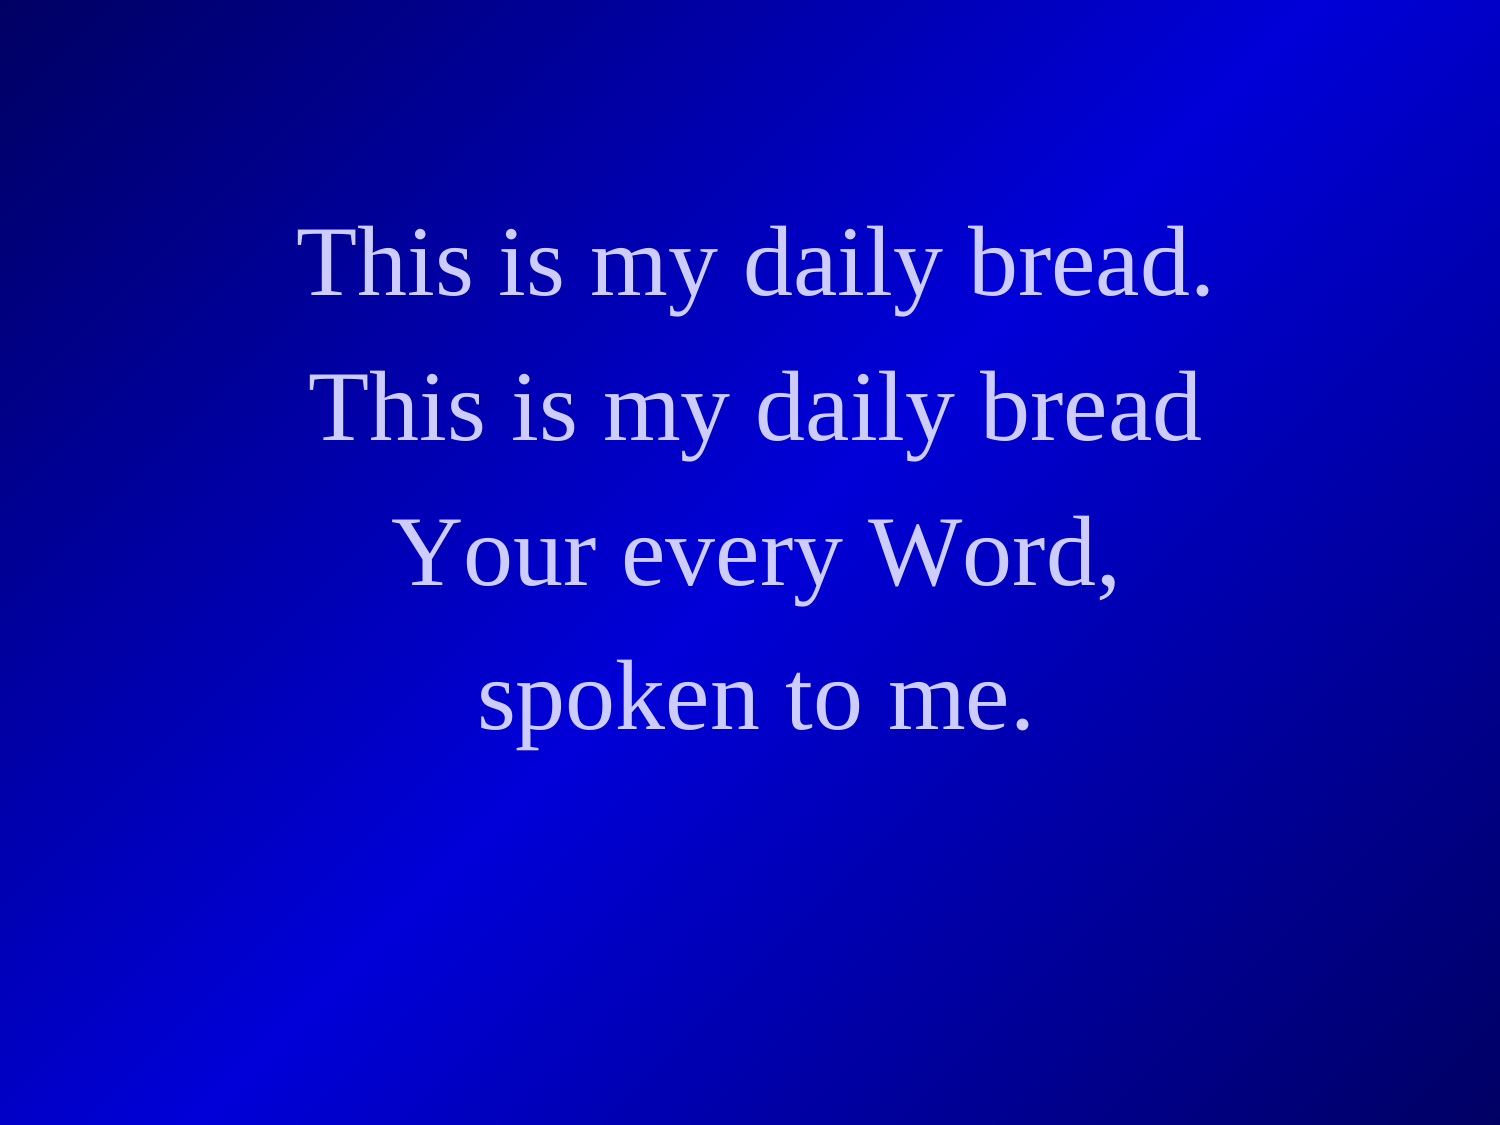

# This is my daily bread.
This is my daily bread
Your every Word,
spoken to me.